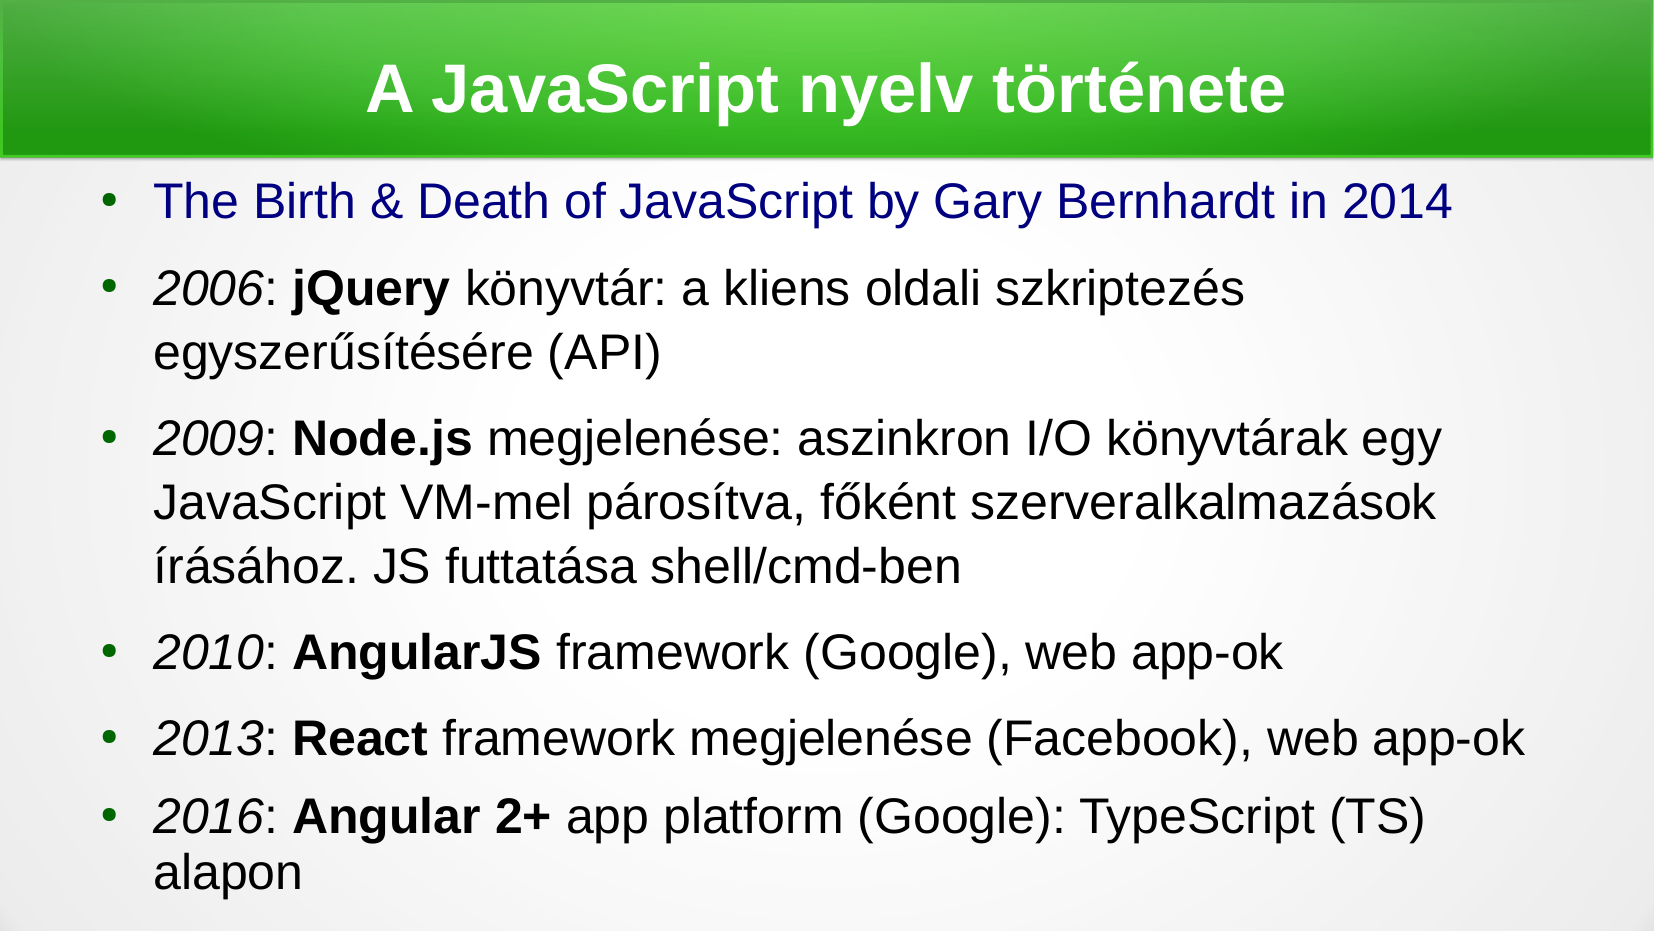

# A JavaScript nyelv története
The Birth & Death of JavaScript by Gary Bernhardt in 2014
2006: jQuery könyvtár: a kliens oldali szkriptezés egyszerűsítésére (API)
2009: Node.js megjelenése: aszinkron I/O könyvtárak egy JavaScript VM-mel párosítva, főként szerveralkalmazások írásához. JS futtatása shell/cmd-ben
2010: AngularJS framework (Google), web app-ok
2013: React framework megjelenése (Facebook), web app-ok
2016: Angular 2+ app platform (Google): TypeScript (TS) alapon